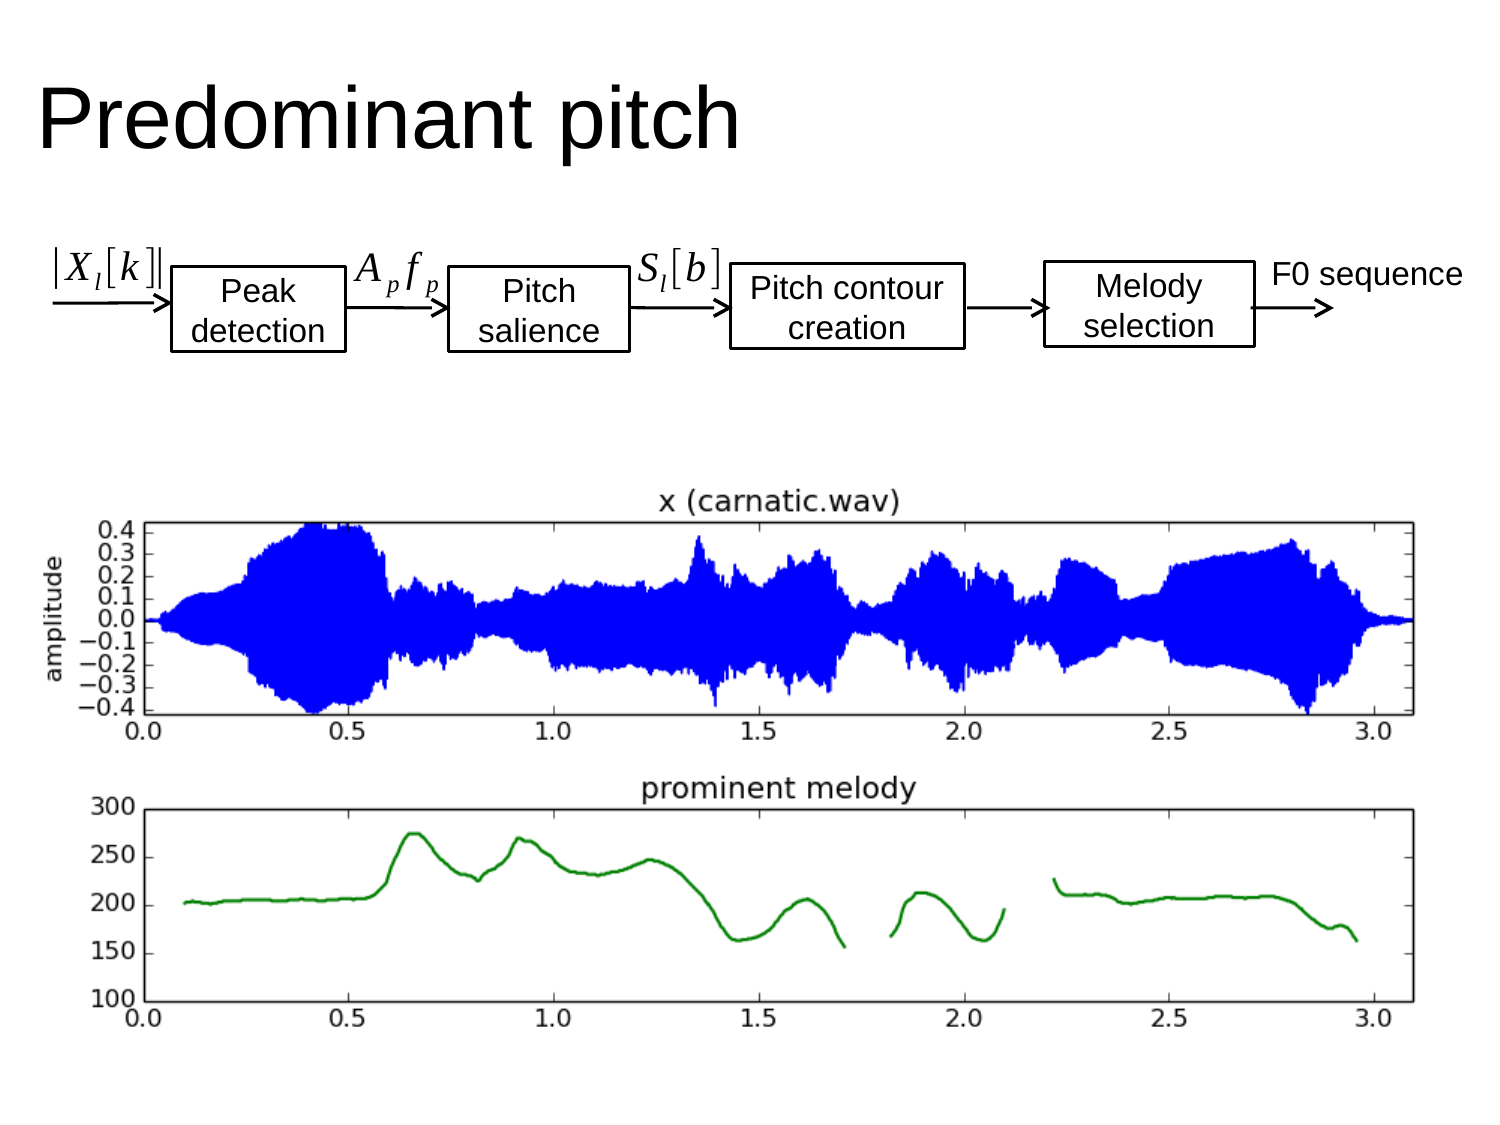

# Predominant pitch
F0 sequence
Melody selection
Pitch contour
creation
Peak detection
Pitch salience